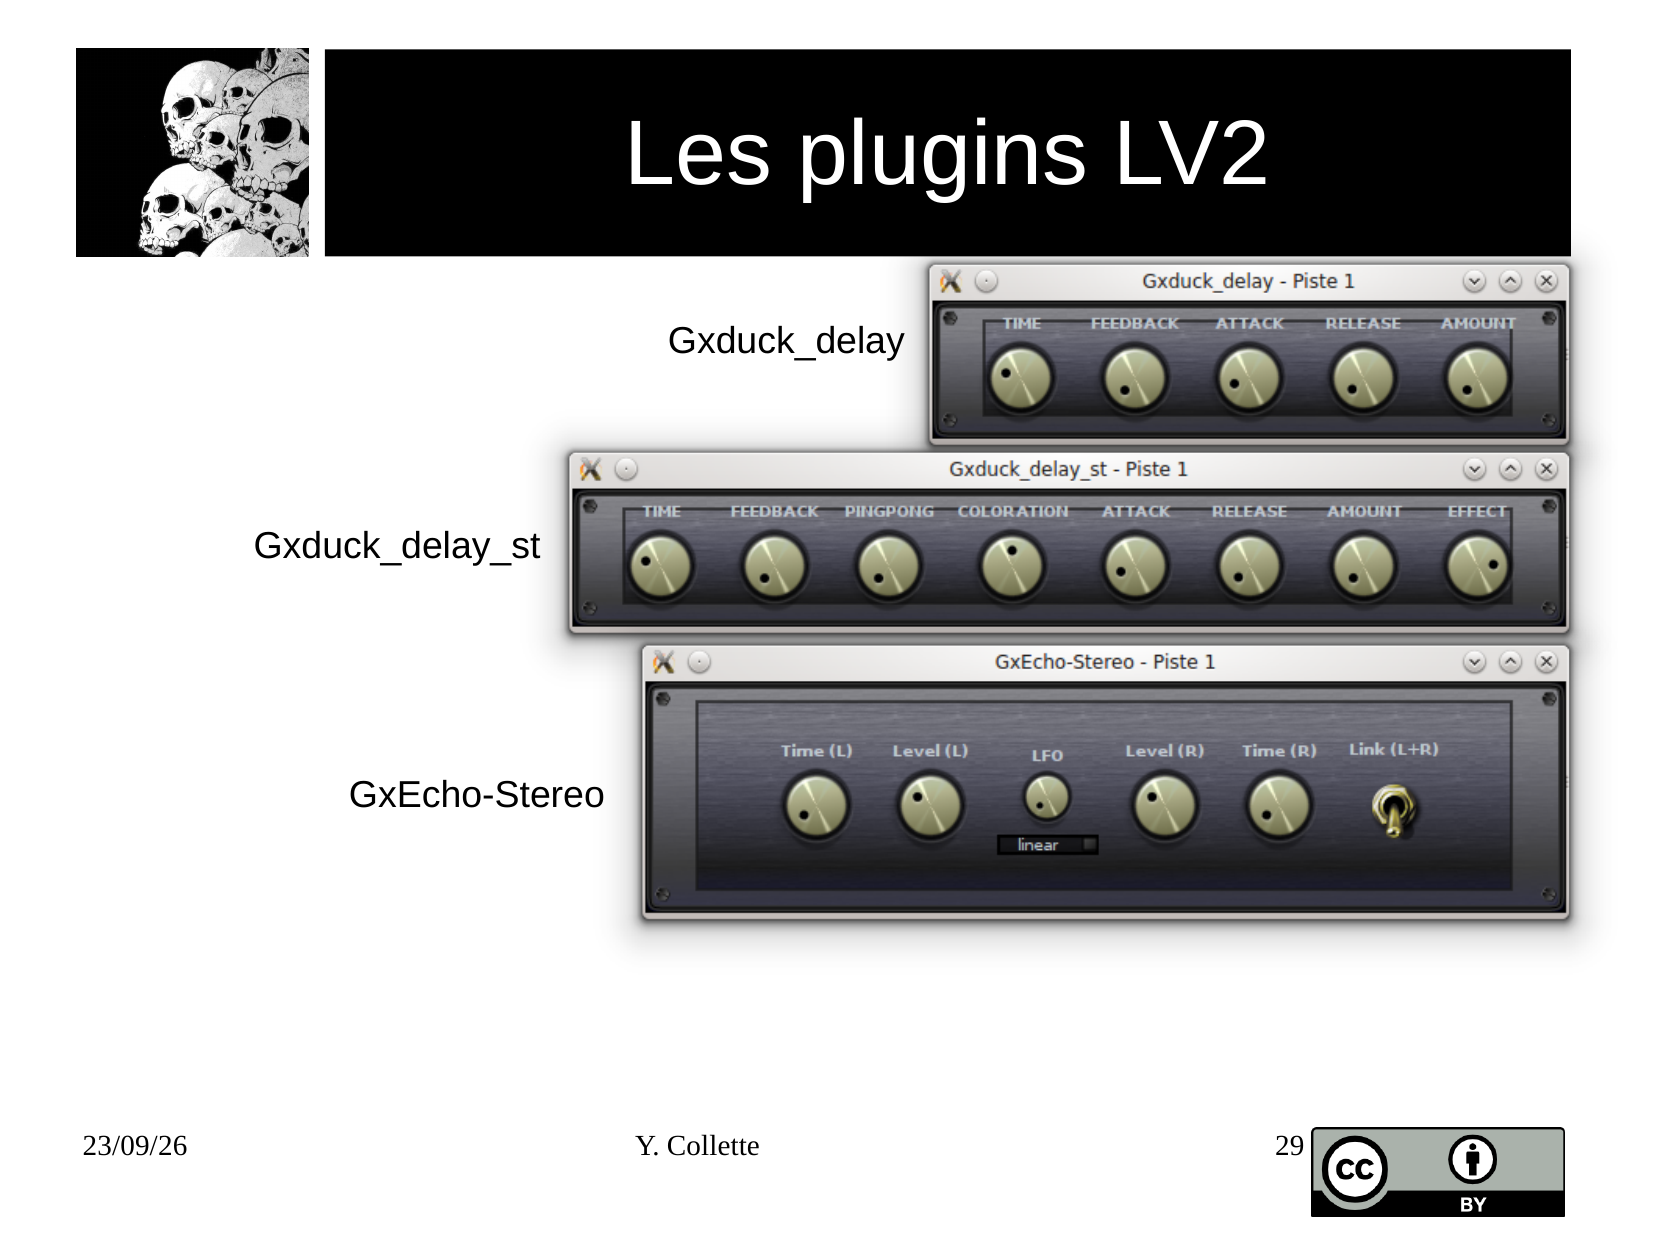

# Les plugins LV2
Gxduck_delay
Gxduck_delay_st
GxEcho-Stereo
Y. Collette
29